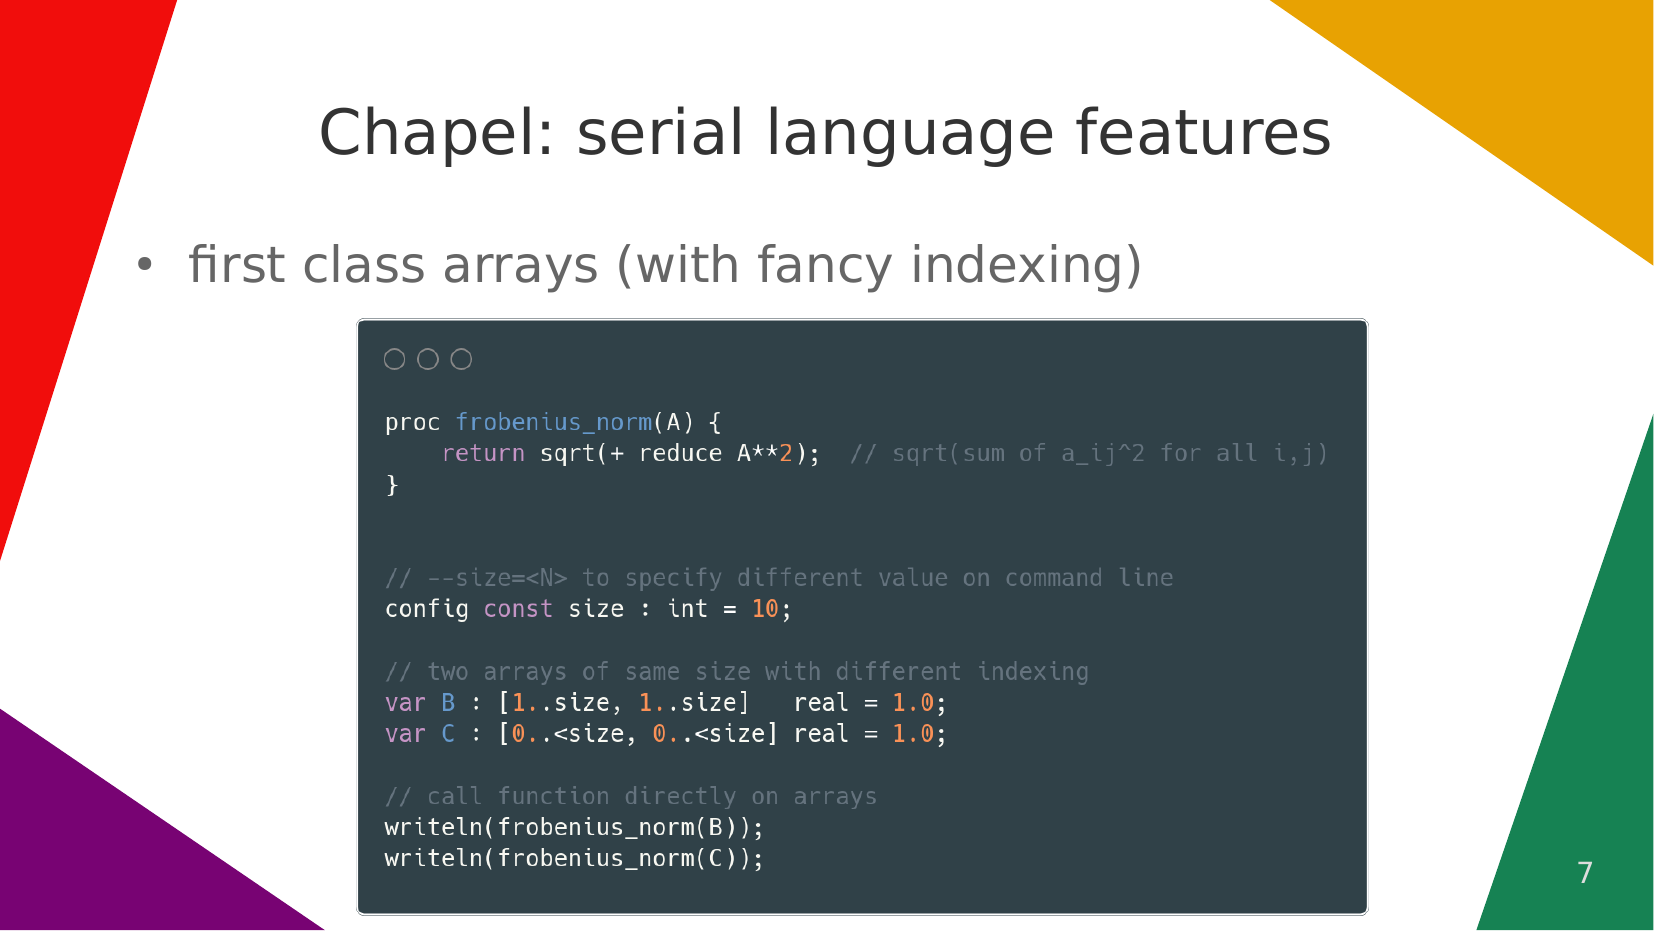

# Chapel: serial language features
first class arrays (with fancy indexing)
7